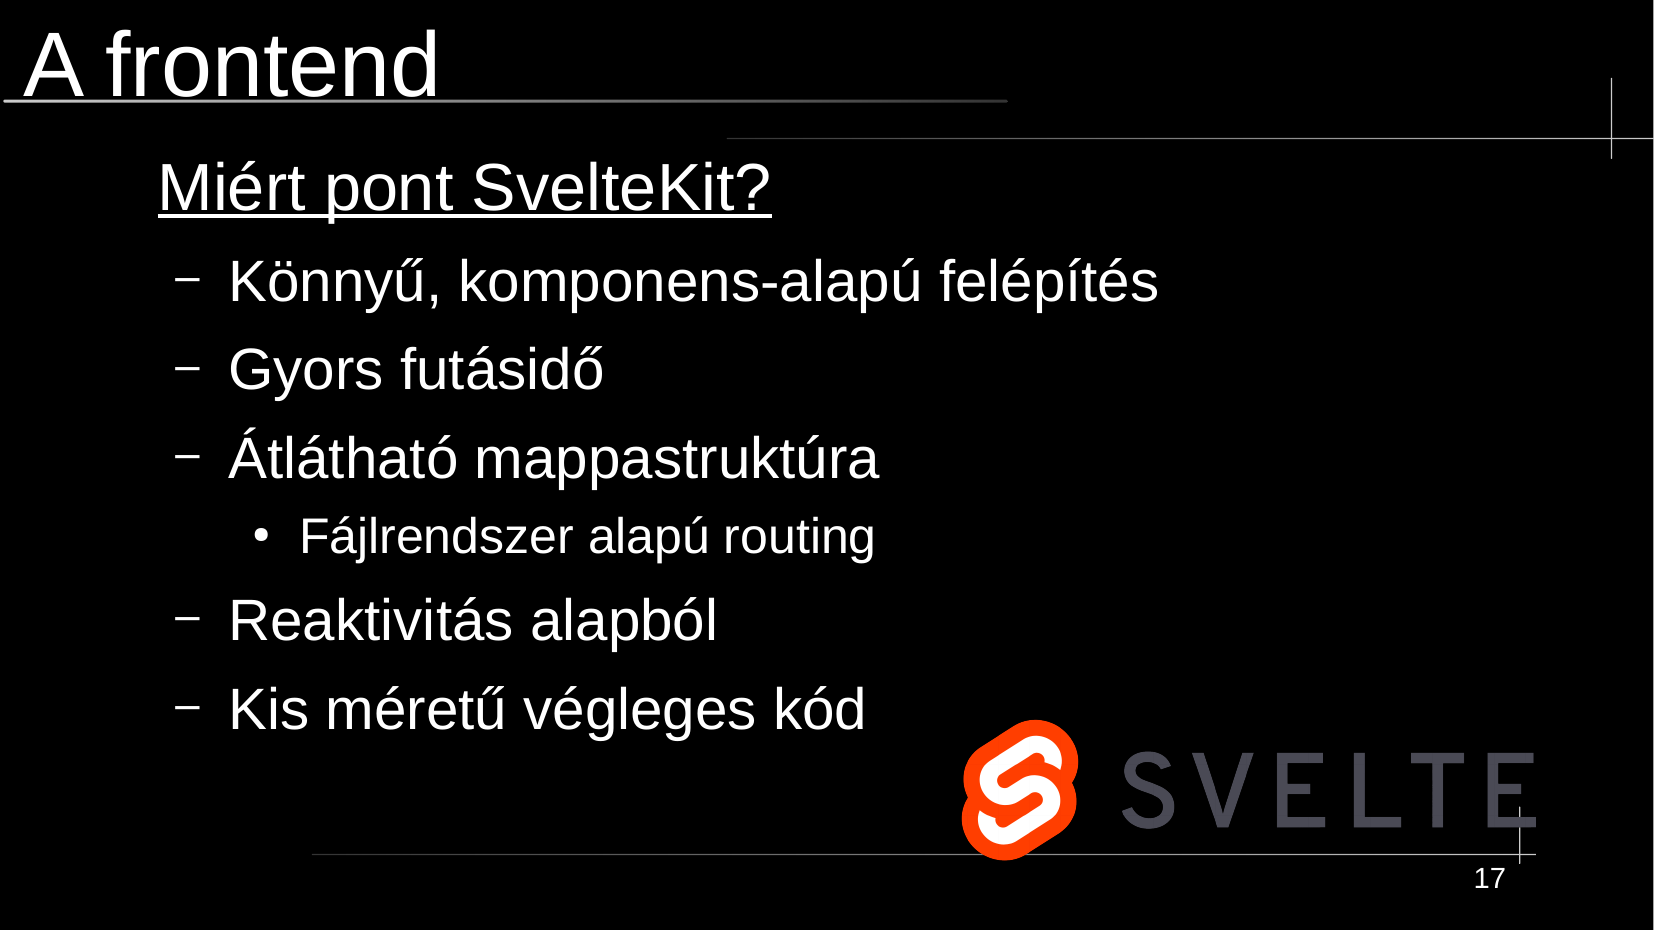

# A frontend
Miért pont SvelteKit?
Könnyű, komponens-alapú felépítés
Gyors futásidő
Átlátható mappastruktúra
Fájlrendszer alapú routing
Reaktivitás alapból
Kis méretű végleges kód
17